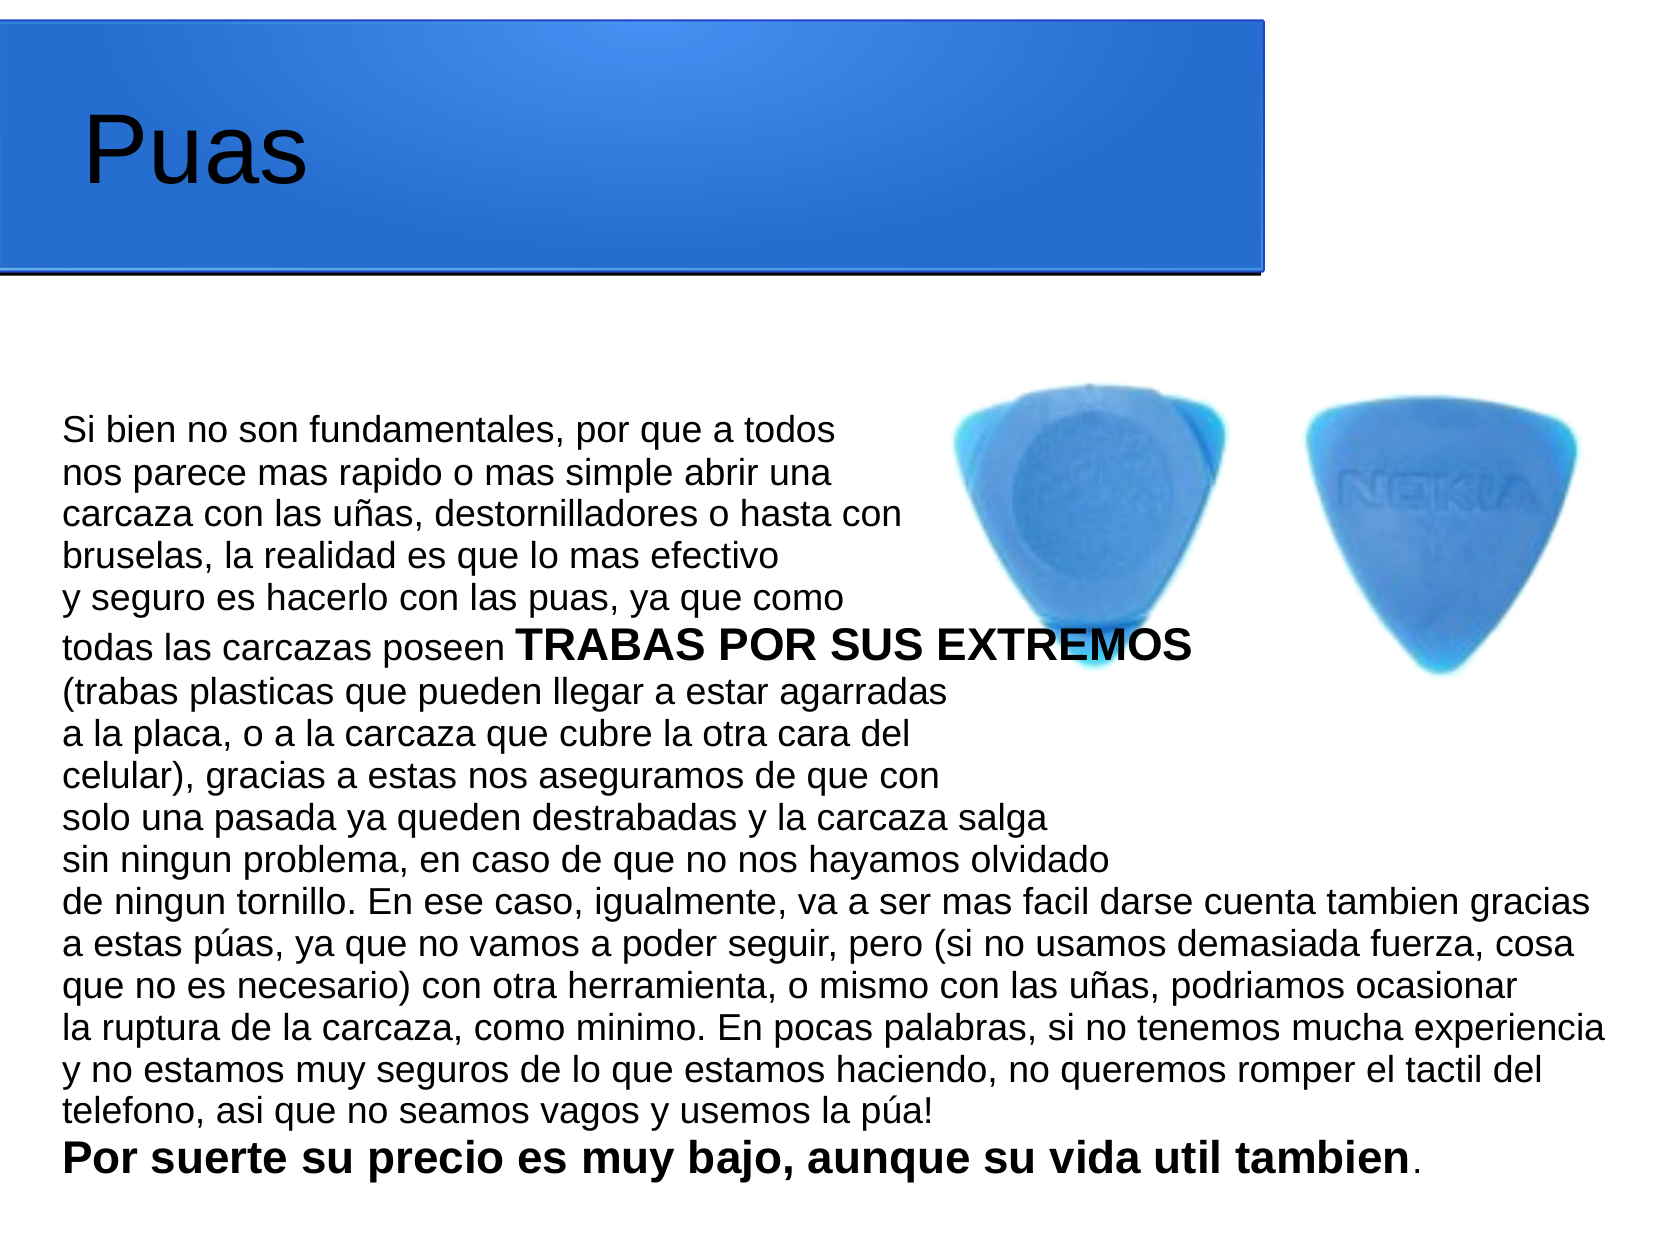

# Puas
Si bien no son fundamentales, por que a todos
nos parece mas rapido o mas simple abrir una
carcaza con las uñas, destornilladores o hasta con
bruselas, la realidad es que lo mas efectivo
y seguro es hacerlo con las puas, ya que como
todas las carcazas poseen TRABAS POR SUS EXTREMOS
(trabas plasticas que pueden llegar a estar agarradas
a la placa, o a la carcaza que cubre la otra cara del
celular), gracias a estas nos aseguramos de que con
solo una pasada ya queden destrabadas y la carcaza salga
sin ningun problema, en caso de que no nos hayamos olvidado
de ningun tornillo. En ese caso, igualmente, va a ser mas facil darse cuenta tambien gracias
a estas púas, ya que no vamos a poder seguir, pero (si no usamos demasiada fuerza, cosa
que no es necesario) con otra herramienta, o mismo con las uñas, podriamos ocasionar
la ruptura de la carcaza, como minimo. En pocas palabras, si no tenemos mucha experiencia
y no estamos muy seguros de lo que estamos haciendo, no queremos romper el tactil del
telefono, asi que no seamos vagos y usemos la púa!
Por suerte su precio es muy bajo, aunque su vida util tambien.